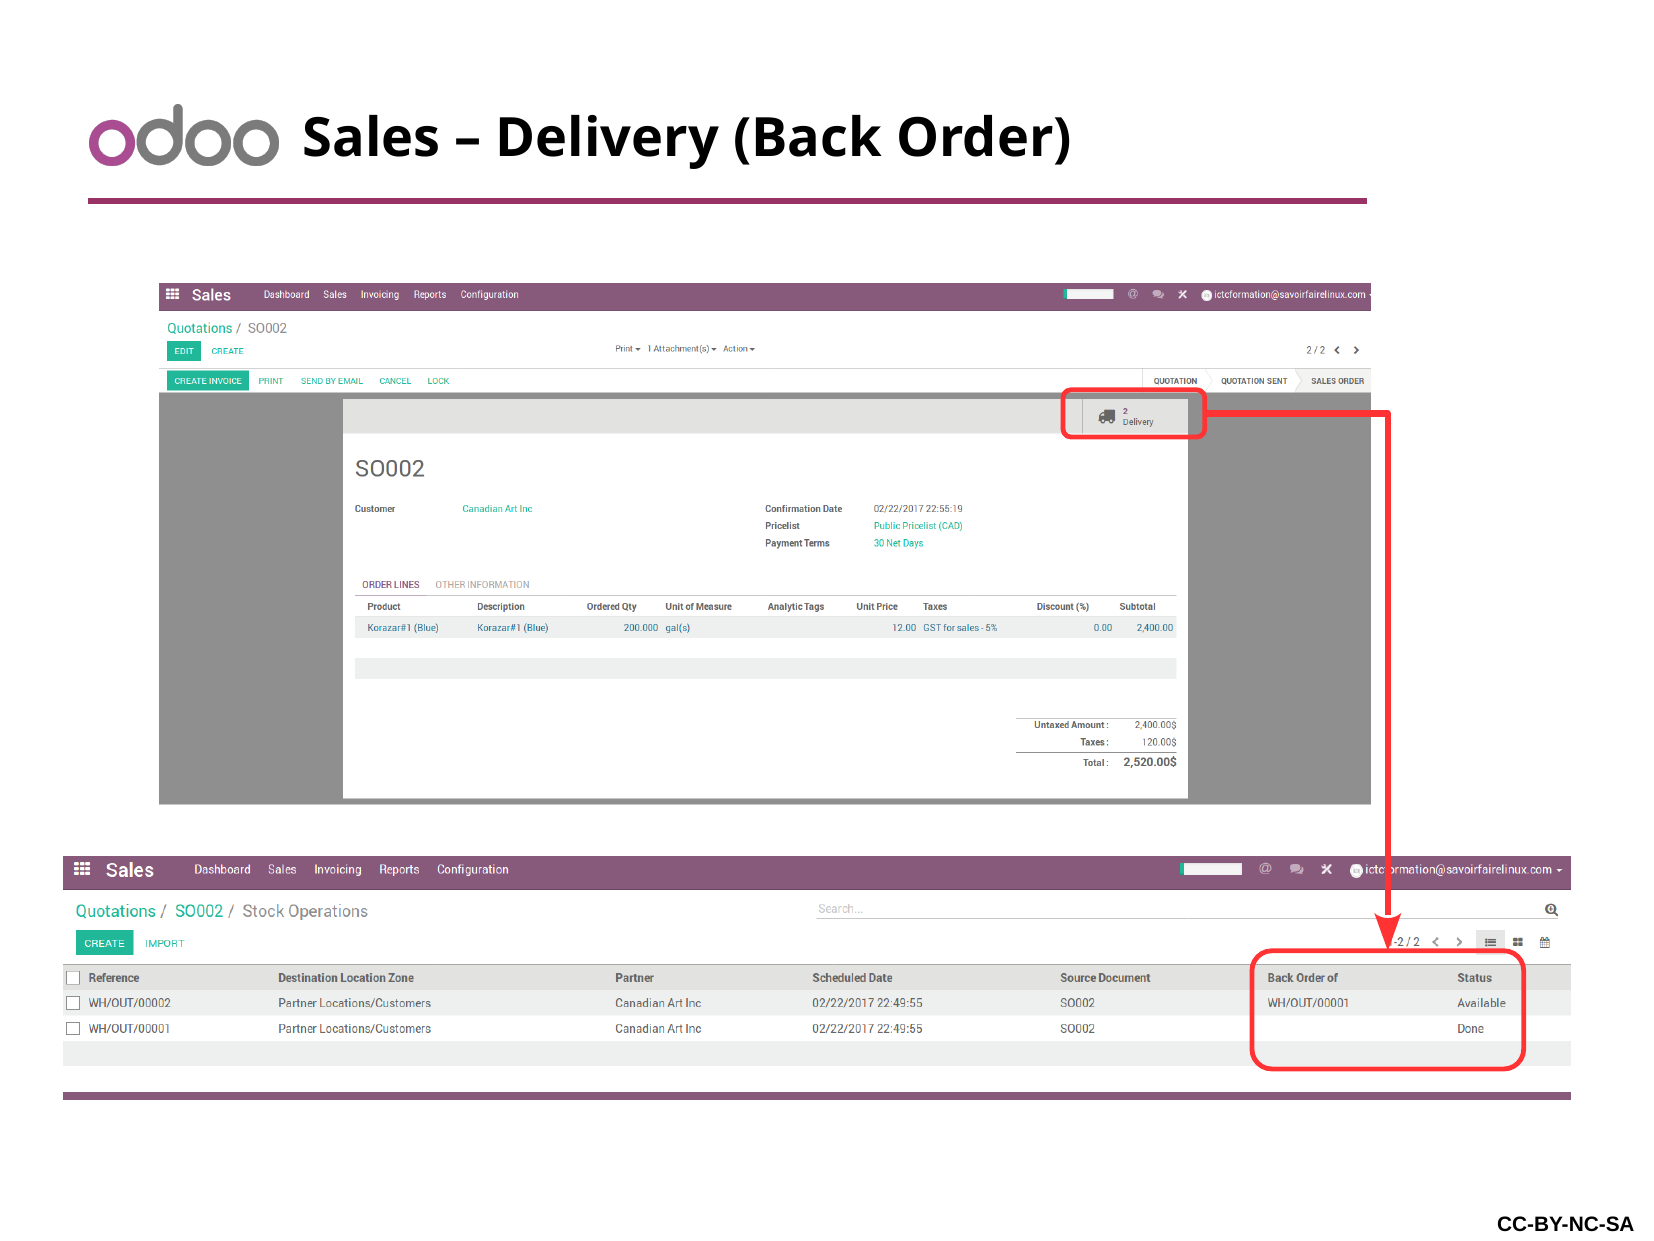

# Sales – Delivery (Back Order)
CC-BY-NC-SA